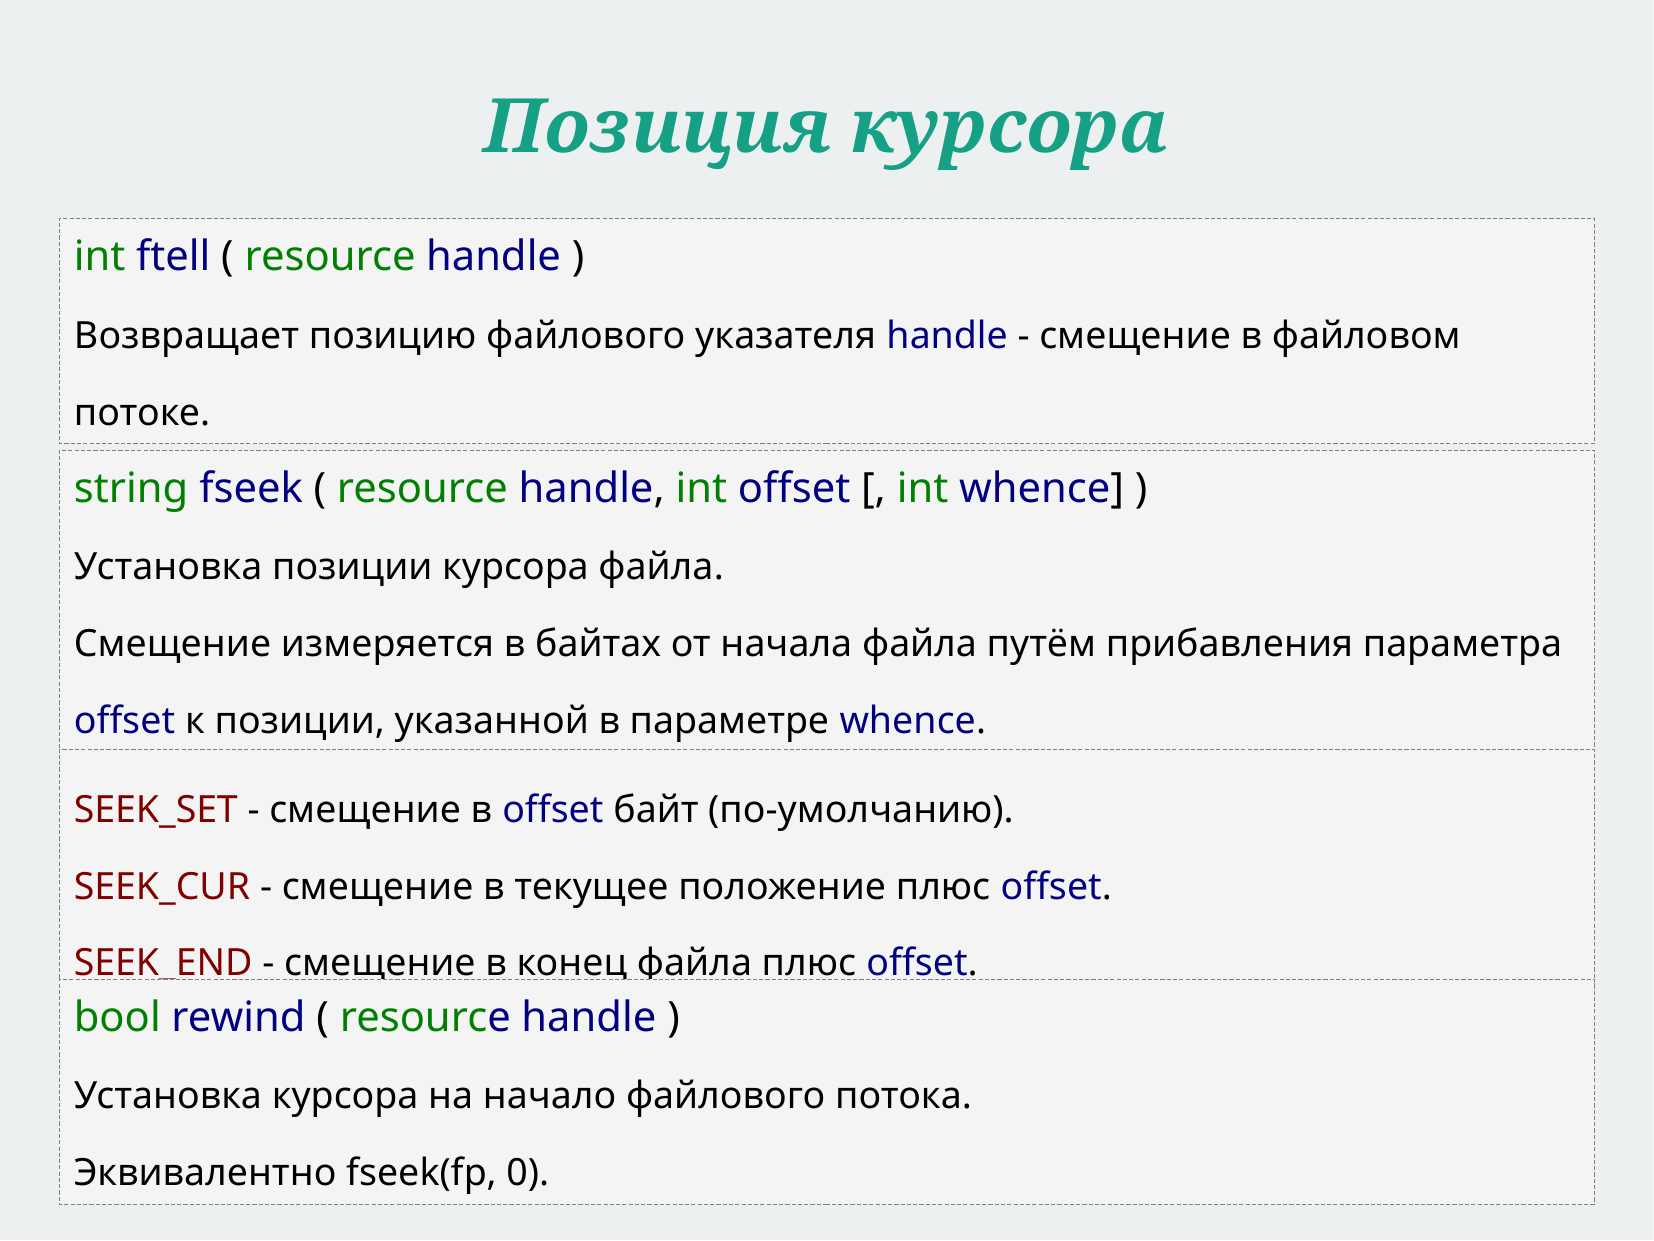

# Позиция курсора
int ftell ( resource handle )
Возвращает позицию файлового указателя handle - смещение в файловом потоке.
string fseek ( resource handle, int offset [, int whence] )
Установка позиции курсора файла.
Смещение измеряется в байтах от начала файла путём прибавления параметра offset к позиции, указанной в параметре whence.
SEEK_SET - смещение в offset байт (по-умолчанию).
SEEK_CUR - смещение в текущее положение плюс offset.
SEEK_END - смещение в конец файла плюс offset.
bool rewind ( resource handle )
Установка курсора на начало файлового потока.
Эквивалентно fseek(fp, 0).